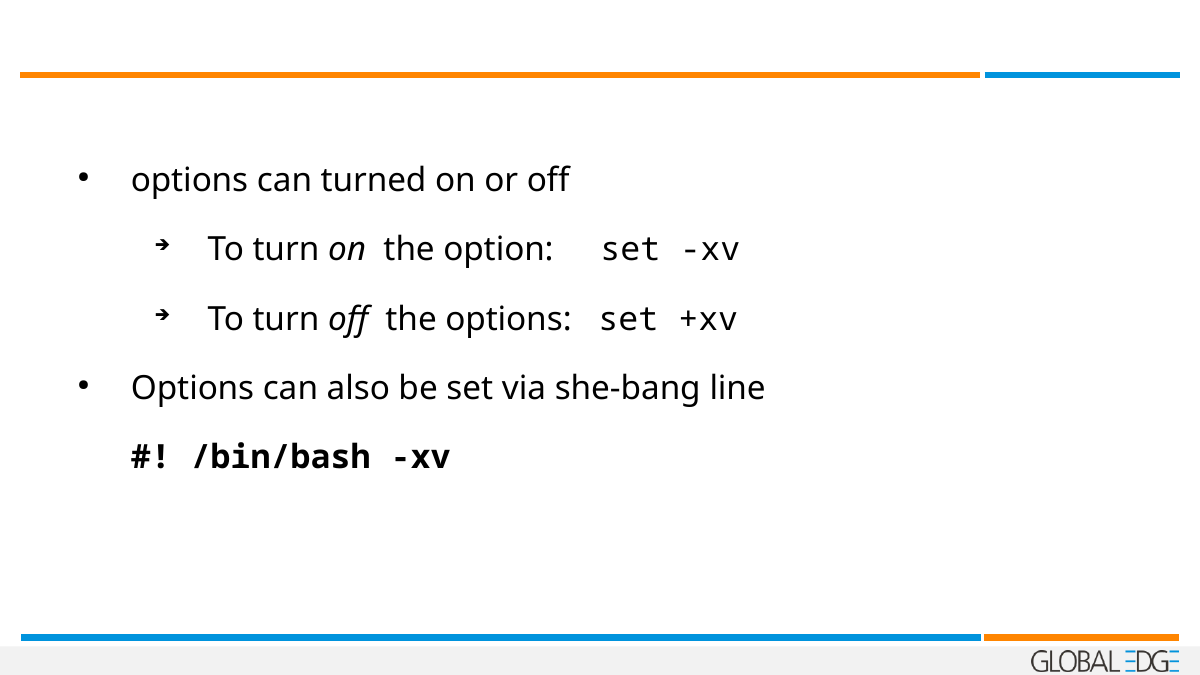

#
options can turned on or off
To turn on the option: set -xv
To turn off the options: set +xv
Options can also be set via she-bang line
#! /bin/bash -xv